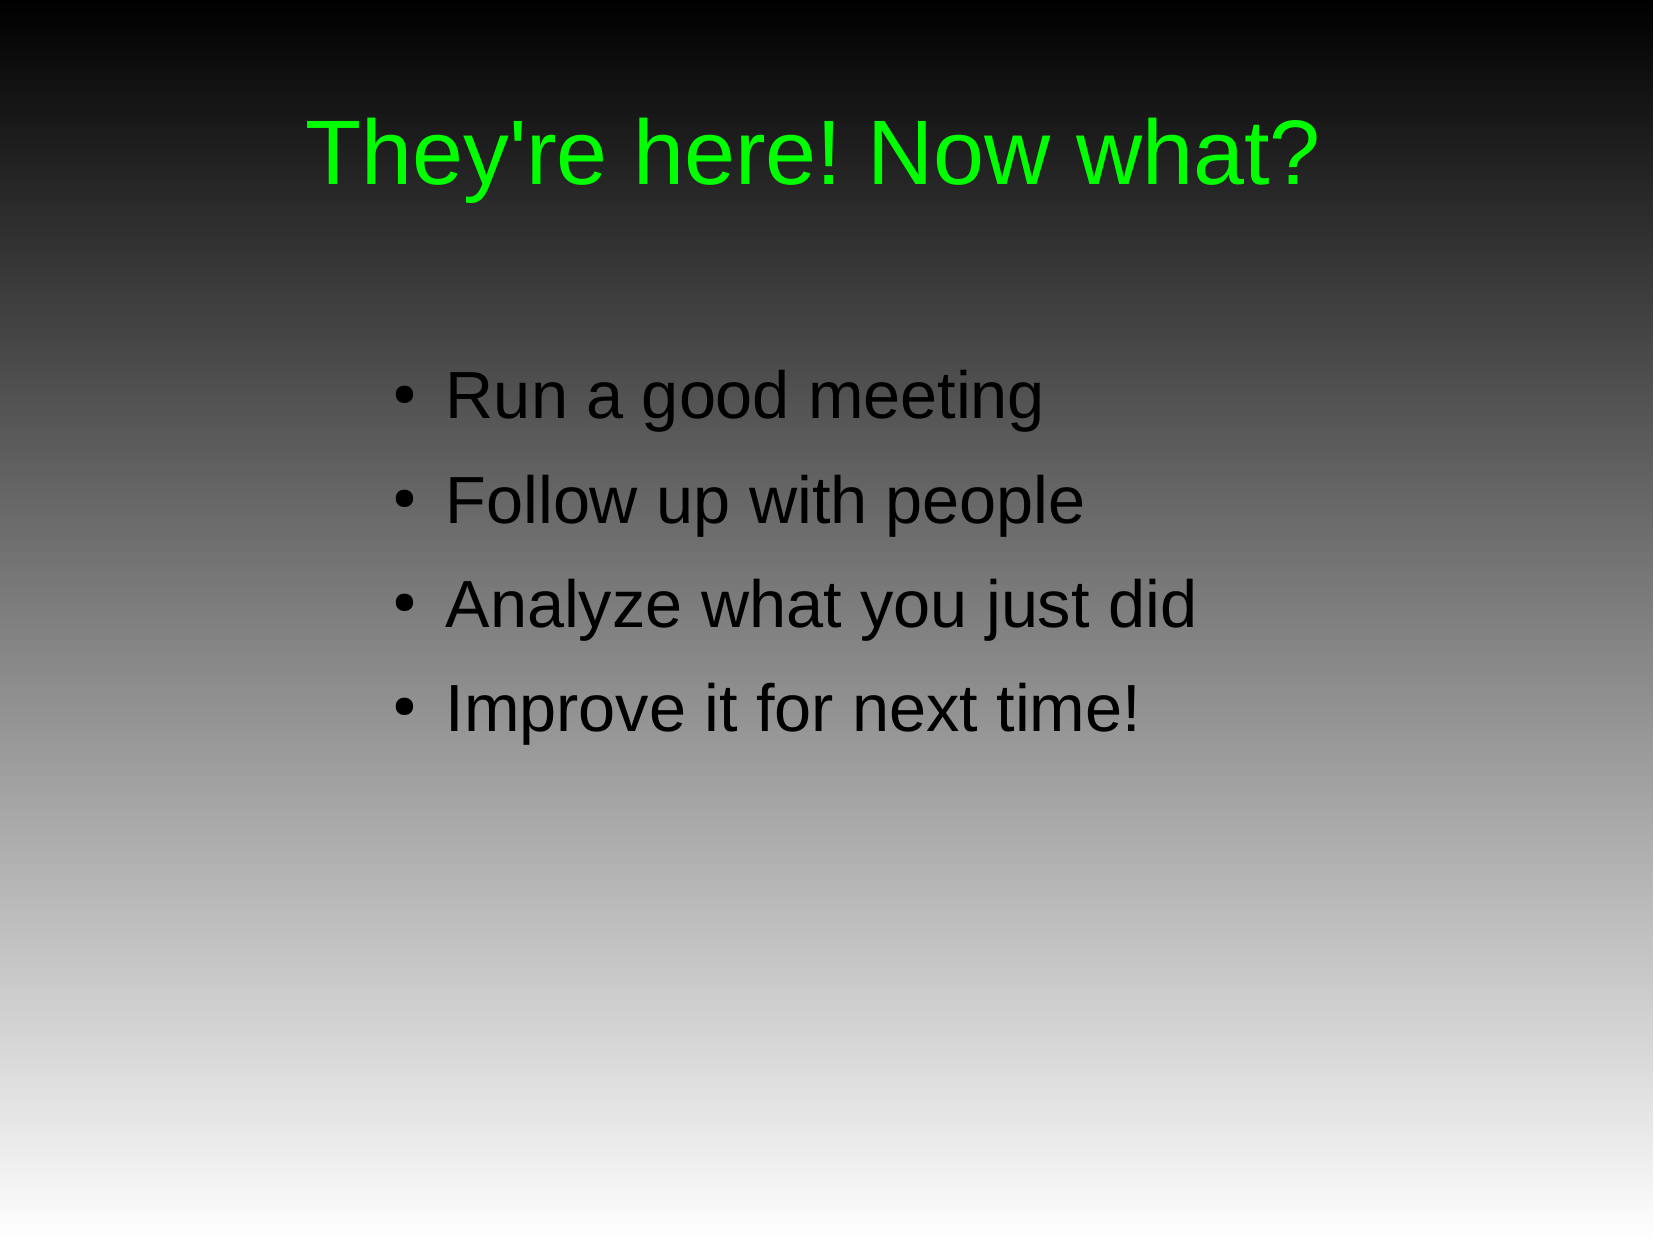

# They're here! Now what?
Run a good meeting
Follow up with people
Analyze what you just did
Improve it for next time!